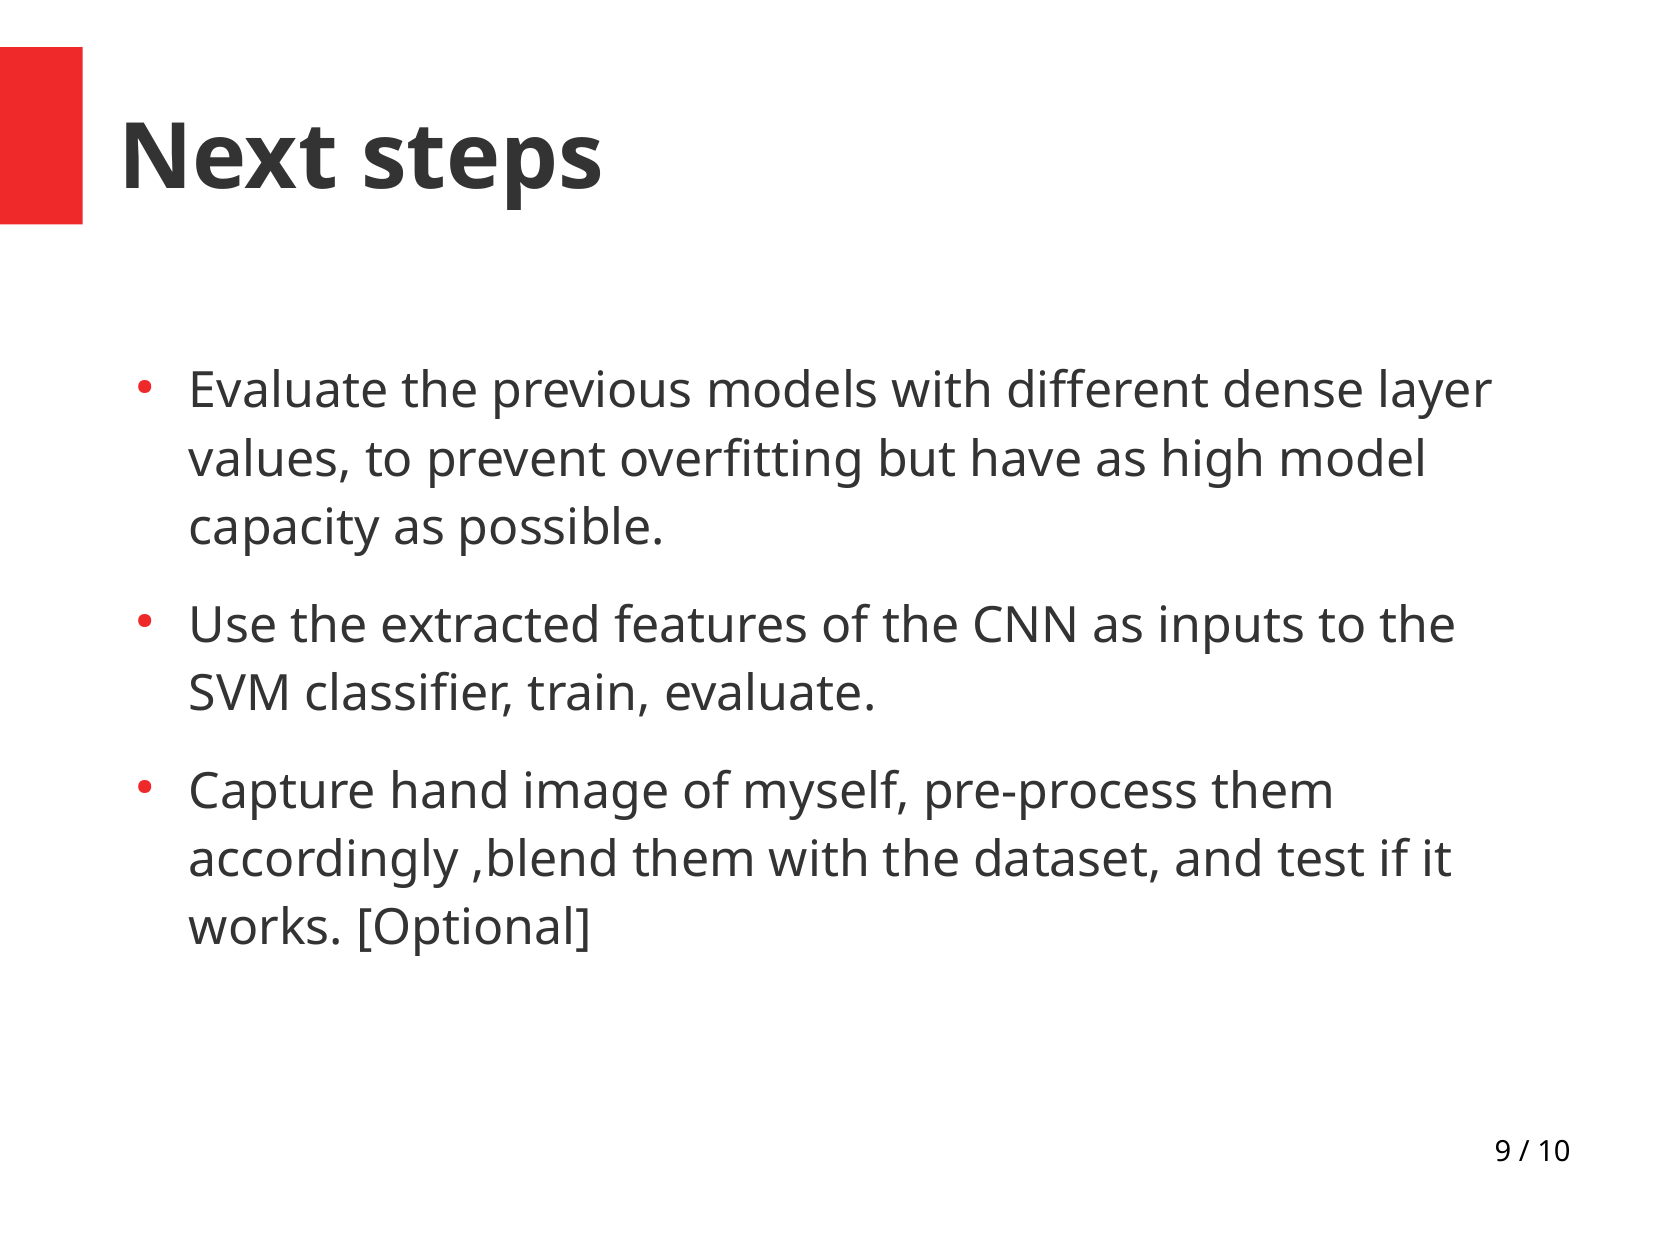

# Next steps
Evaluate the previous models with different dense layer values, to prevent overfitting but have as high model capacity as possible.
Use the extracted features of the CNN as inputs to the SVM classifier, train, evaluate.
Capture hand image of myself, pre-process them accordingly ,blend them with the dataset, and test if it works. [Optional]
9